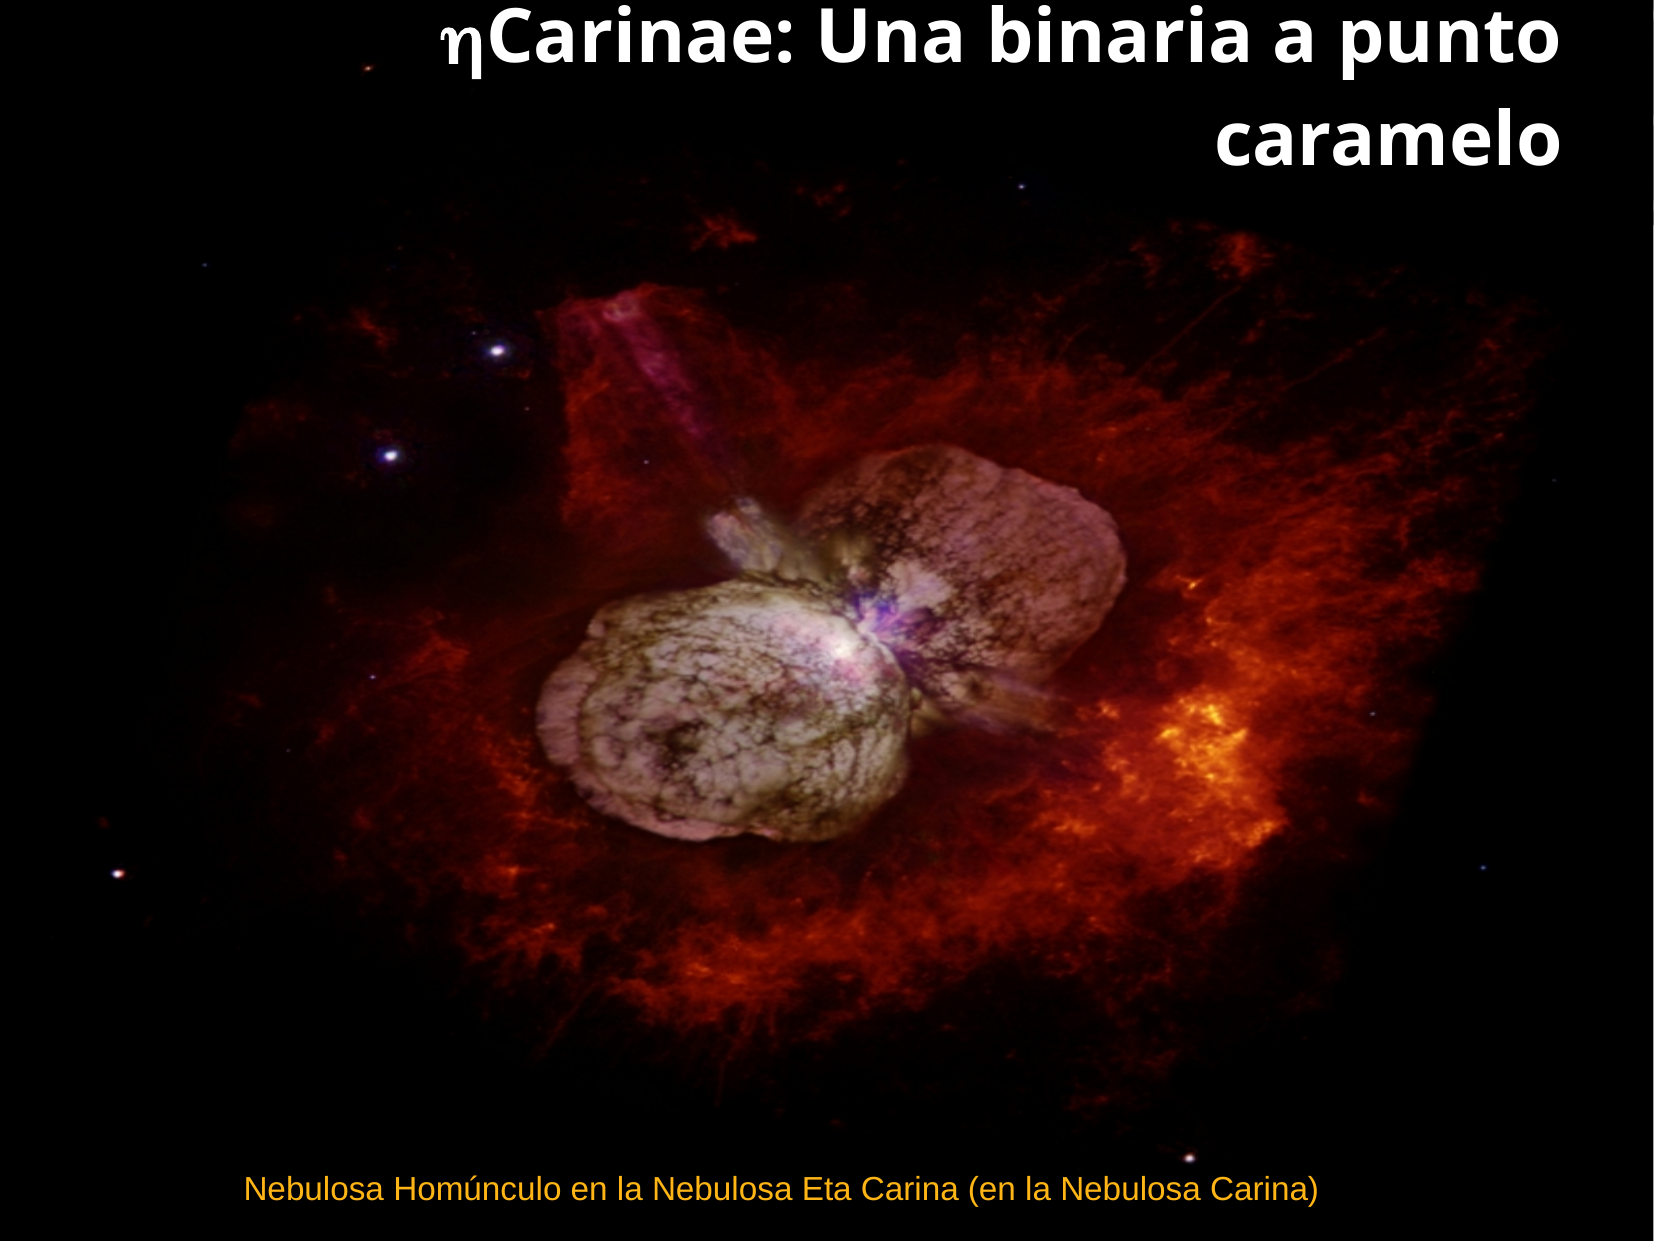

# hCarinae: Una binaria a punto caramelo
Nebulosa Homúnculo en la Nebulosa Eta Carina (en la Nebulosa Carina)
Oct 24, 2018
Asorey IPAC 2018 U02C06 11/16
7